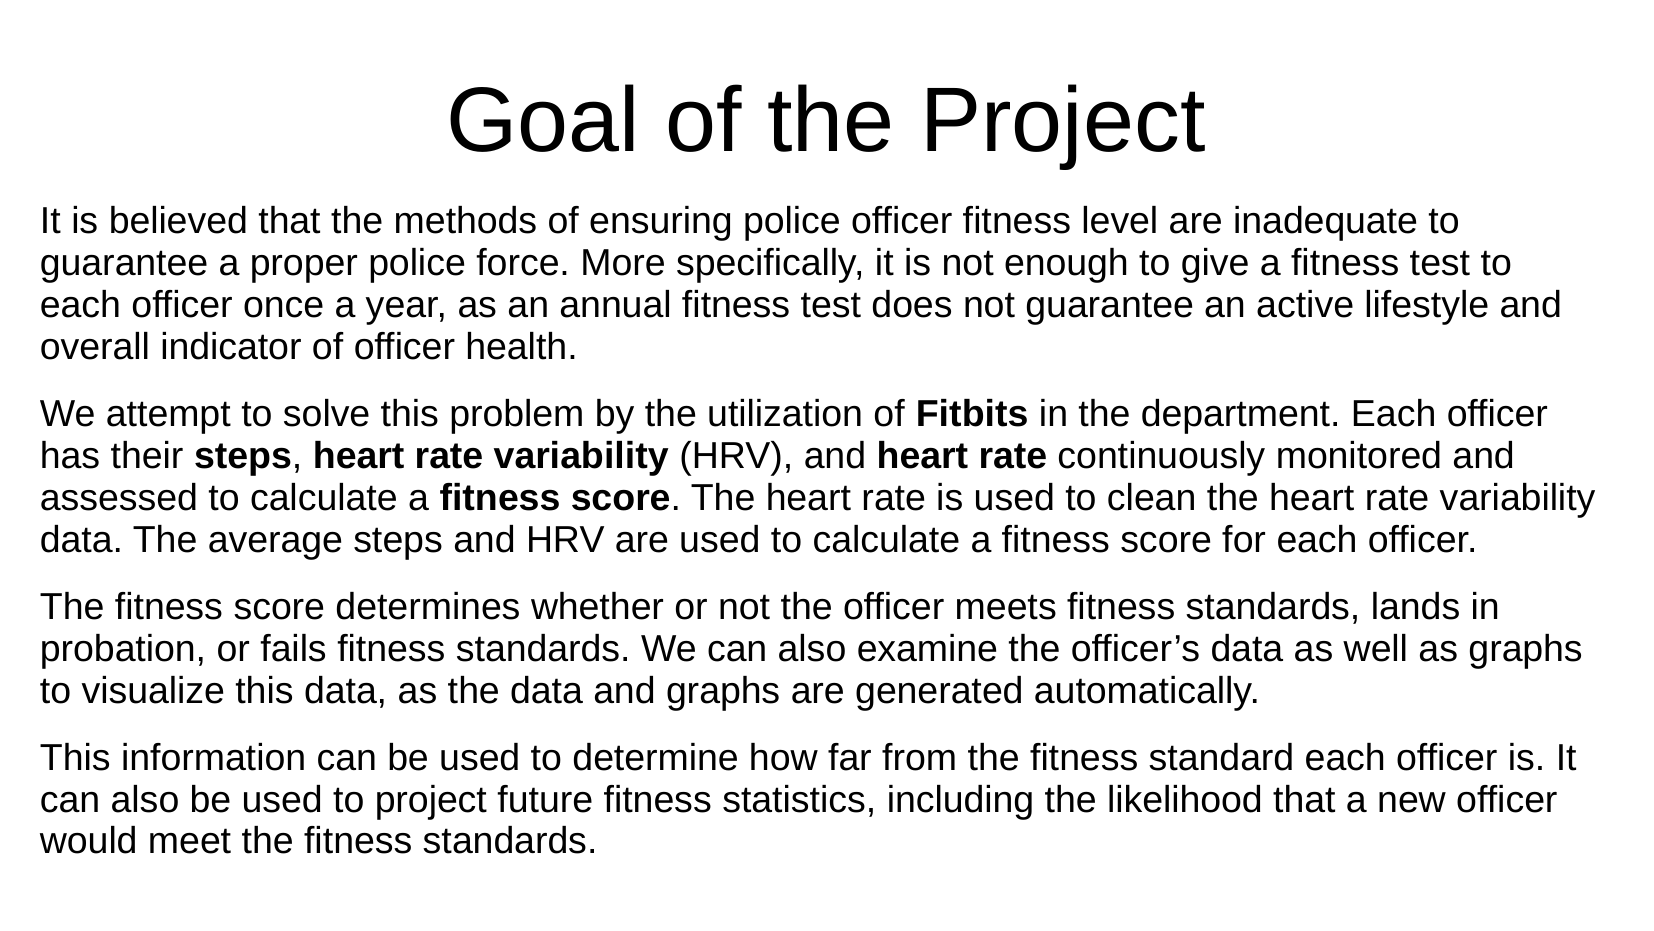

# Goal of the Project
It is believed that the methods of ensuring police officer fitness level are inadequate to guarantee a proper police force. More specifically, it is not enough to give a fitness test to each officer once a year, as an annual fitness test does not guarantee an active lifestyle and overall indicator of officer health.
We attempt to solve this problem by the utilization of Fitbits in the department. Each officer has their steps, heart rate variability (HRV), and heart rate continuously monitored and assessed to calculate a fitness score. The heart rate is used to clean the heart rate variability data. The average steps and HRV are used to calculate a fitness score for each officer.
The fitness score determines whether or not the officer meets fitness standards, lands in probation, or fails fitness standards. We can also examine the officer’s data as well as graphs to visualize this data, as the data and graphs are generated automatically.
This information can be used to determine how far from the fitness standard each officer is. It can also be used to project future fitness statistics, including the likelihood that a new officer would meet the fitness standards.